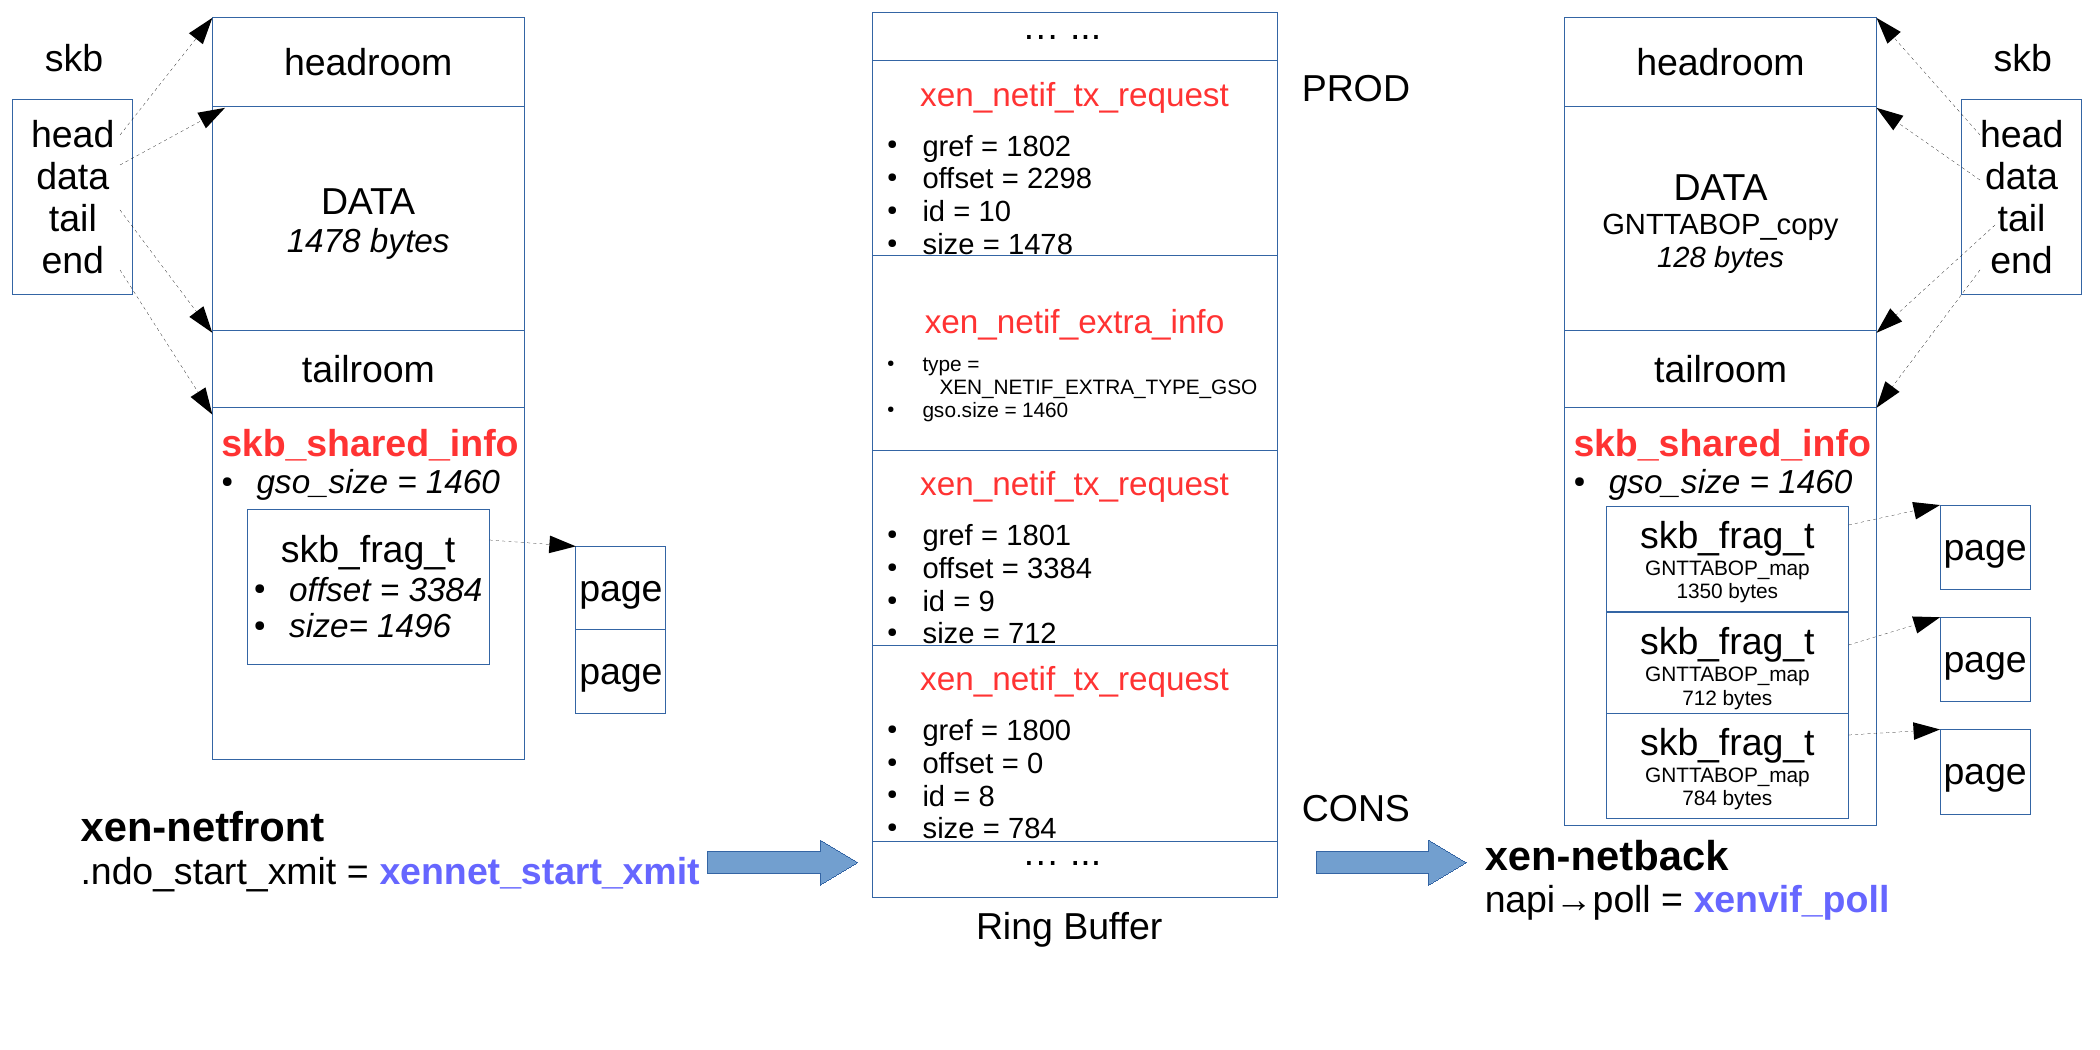

… ...
headroom
headroom
skb
skb
PROD
xen_netif_tx_request
gref = 1802
offset = 2298
id = 10
size = 1478
head
data
tail
end
head
data
tail
end
DATA
1478 bytes
DATA
GNTTABOP_copy
128 bytes
xen_netif_extra_info
type =
 XEN_NETIF_EXTRA_TYPE_GSO
gso.size = 1460
tailroom
tailroom
skb_shared_info
gso_size = 1460
skb_shared_info
gso_size = 1460
xen_netif_tx_request
gref = 1801
offset = 3384
id = 9
size = 712
page
skb_frag_t
GNTTABOP_map
1350 bytes
skb_frag_t
offset = 3384
size= 1496
page
skb_frag_t
GNTTABOP_map
712 bytes
page
page
xen_netif_tx_request
gref = 1800
offset = 0
id = 8
size = 784
skb_frag_t
GNTTABOP_map
784 bytes
page
CONS
xen-netfront
.ndo_start_xmit = xennet_start_xmit
… ...
xen-netback
napi→poll = xenvif_poll
Ring Buffer